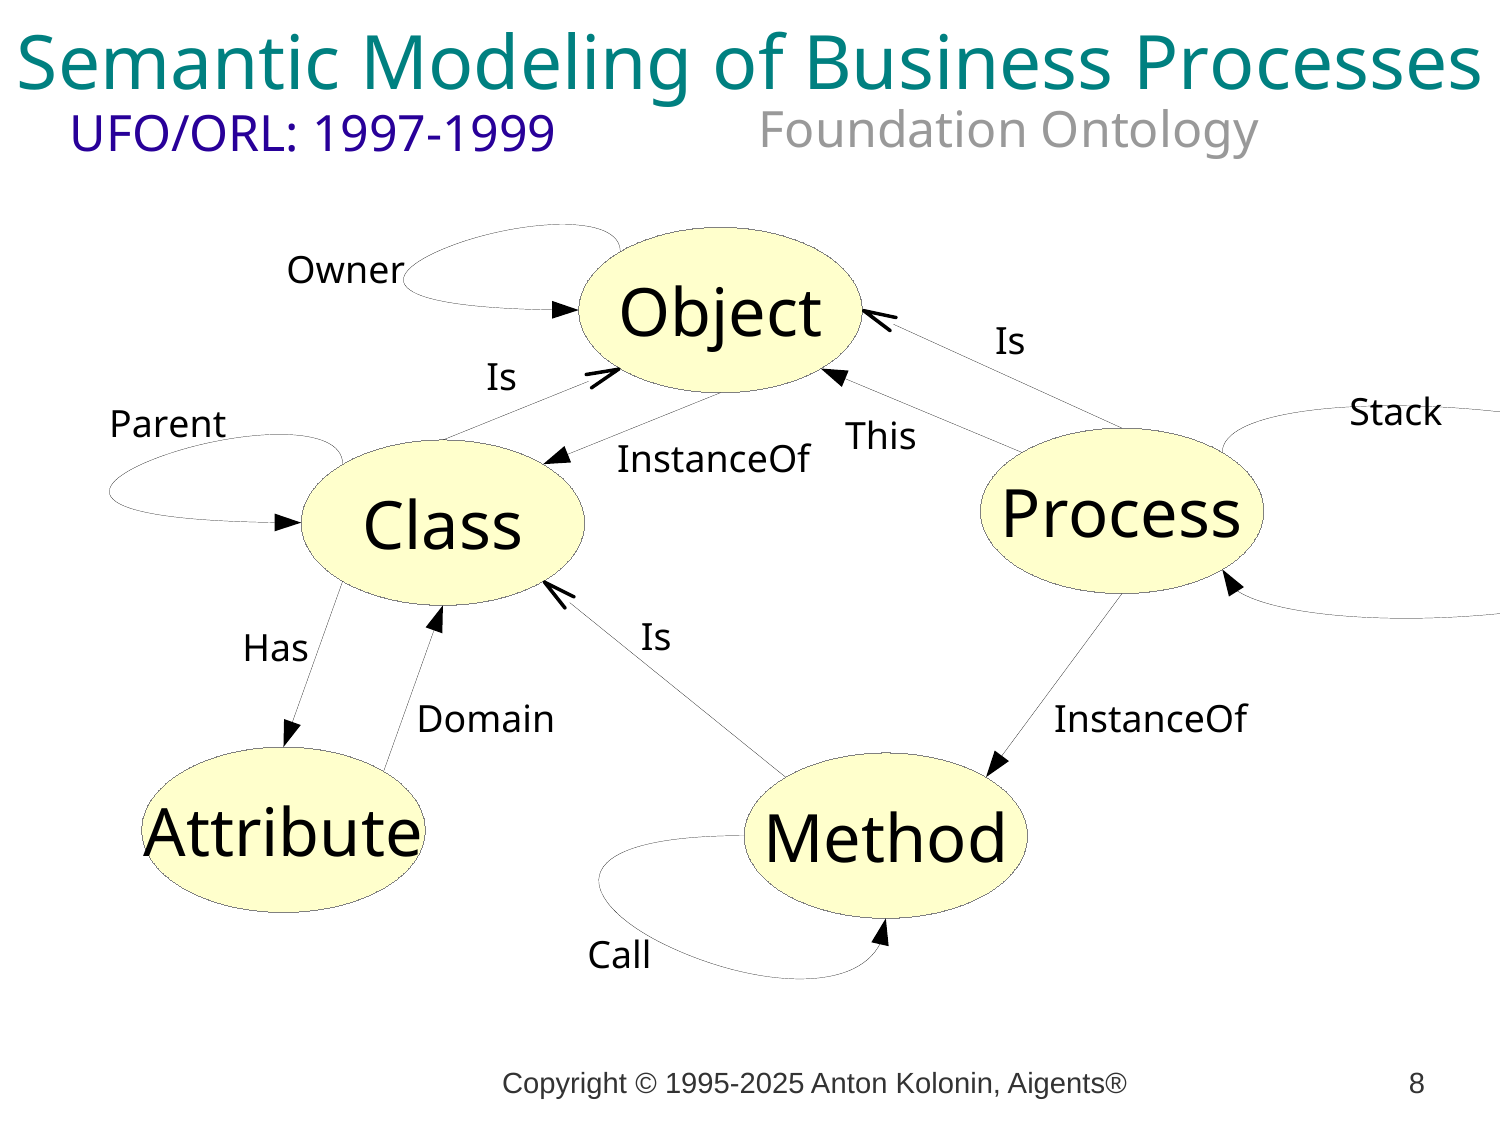

Semantic Modeling of Business Processes
Foundation Ontology
UFO/ORL: 1997-1999
Object
Owner
Is
Is
Stack
Parent
This
InstanceOf
Process
Class
Is
Has
Domain
InstanceOf
Attribute
Method
Call
Copyright © 1995-2025 Anton Kolonin, Aigents®
8